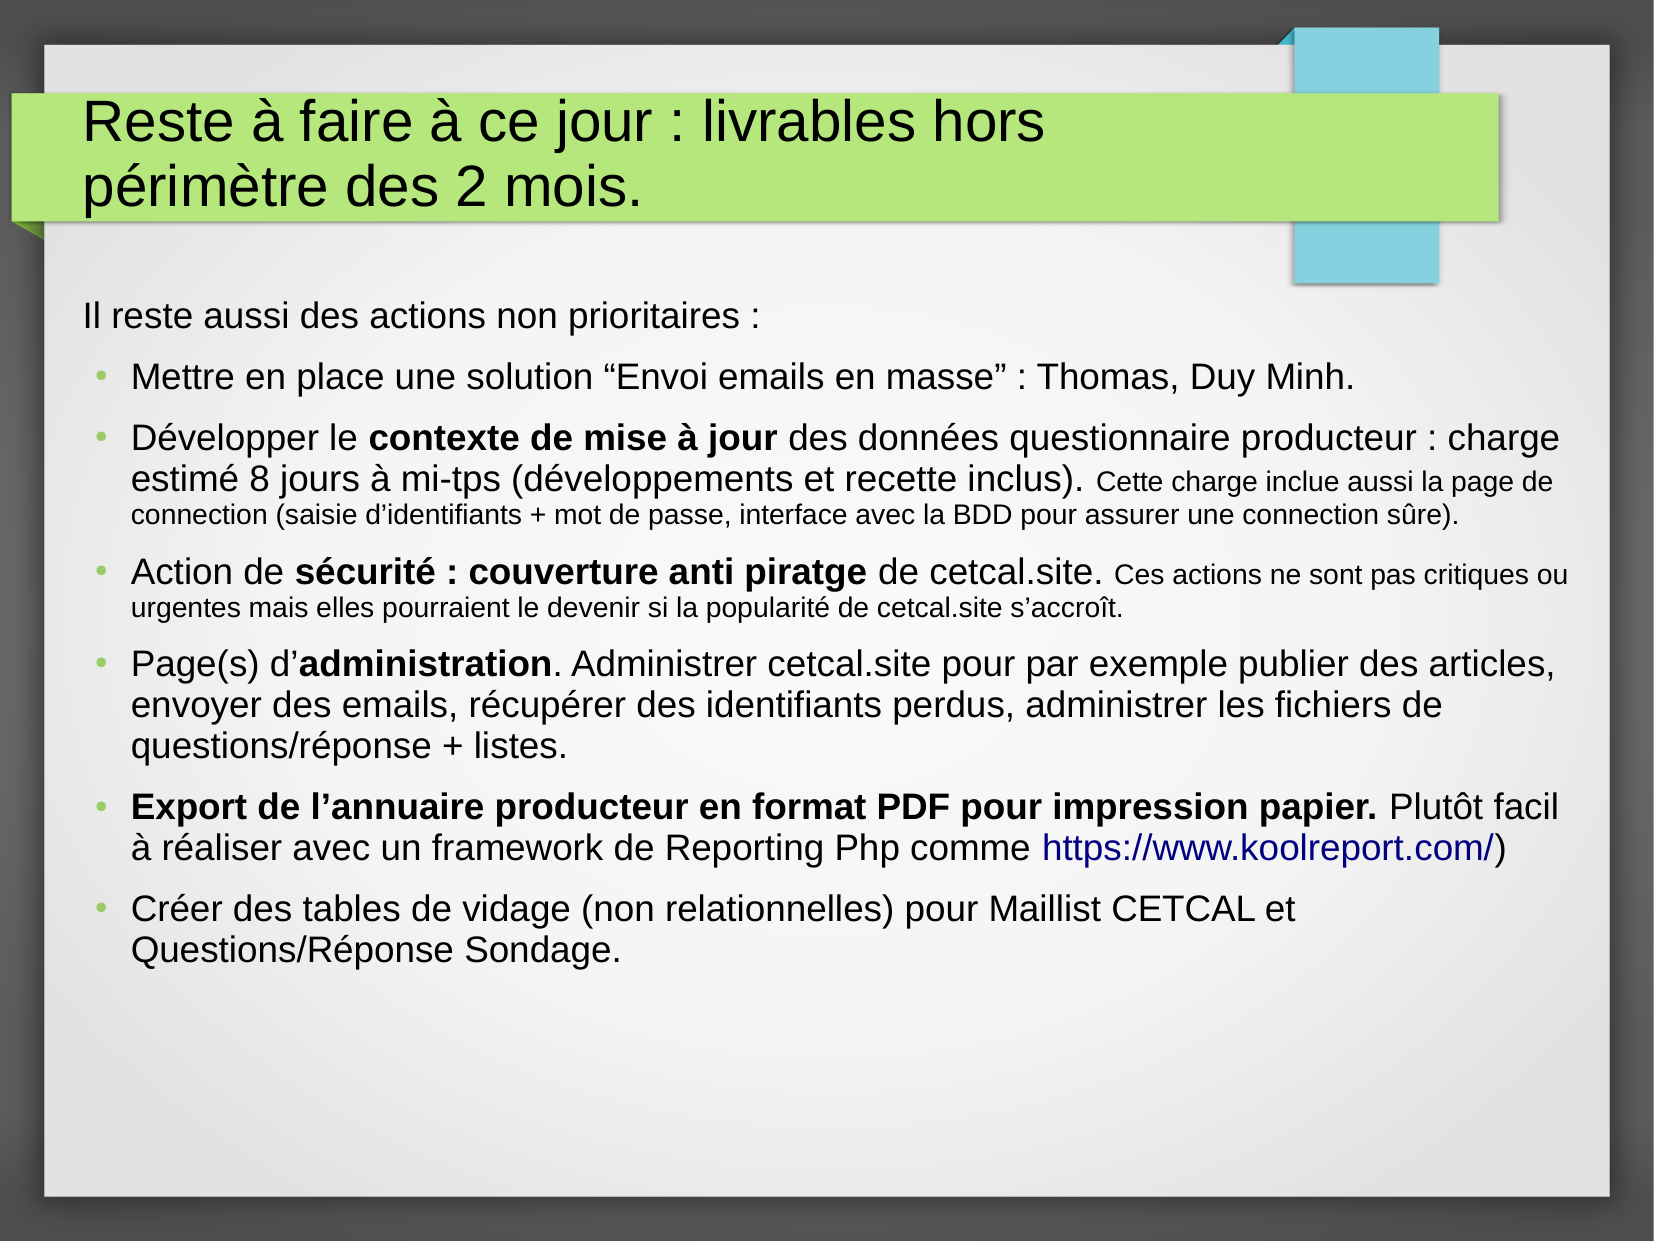

# Reste à faire à ce jour : livrables hors périmètre des 2 mois.
Il reste aussi des actions non prioritaires :
Mettre en place une solution “Envoi emails en masse” : Thomas, Duy Minh.
Développer le contexte de mise à jour des données questionnaire producteur : charge estimé 8 jours à mi-tps (développements et recette inclus). Cette charge inclue aussi la page de connection (saisie d’identifiants + mot de passe, interface avec la BDD pour assurer une connection sûre).
Action de sécurité : couverture anti piratge de cetcal.site. Ces actions ne sont pas critiques ou urgentes mais elles pourraient le devenir si la popularité de cetcal.site s’accroît.
Page(s) d’administration. Administrer cetcal.site pour par exemple publier des articles, envoyer des emails, récupérer des identifiants perdus, administrer les fichiers de questions/réponse + listes.
Export de l’annuaire producteur en format PDF pour impression papier. Plutôt facil à réaliser avec un framework de Reporting Php comme https://www.koolreport.com/)
Créer des tables de vidage (non relationnelles) pour Maillist CETCAL et Questions/Réponse Sondage.